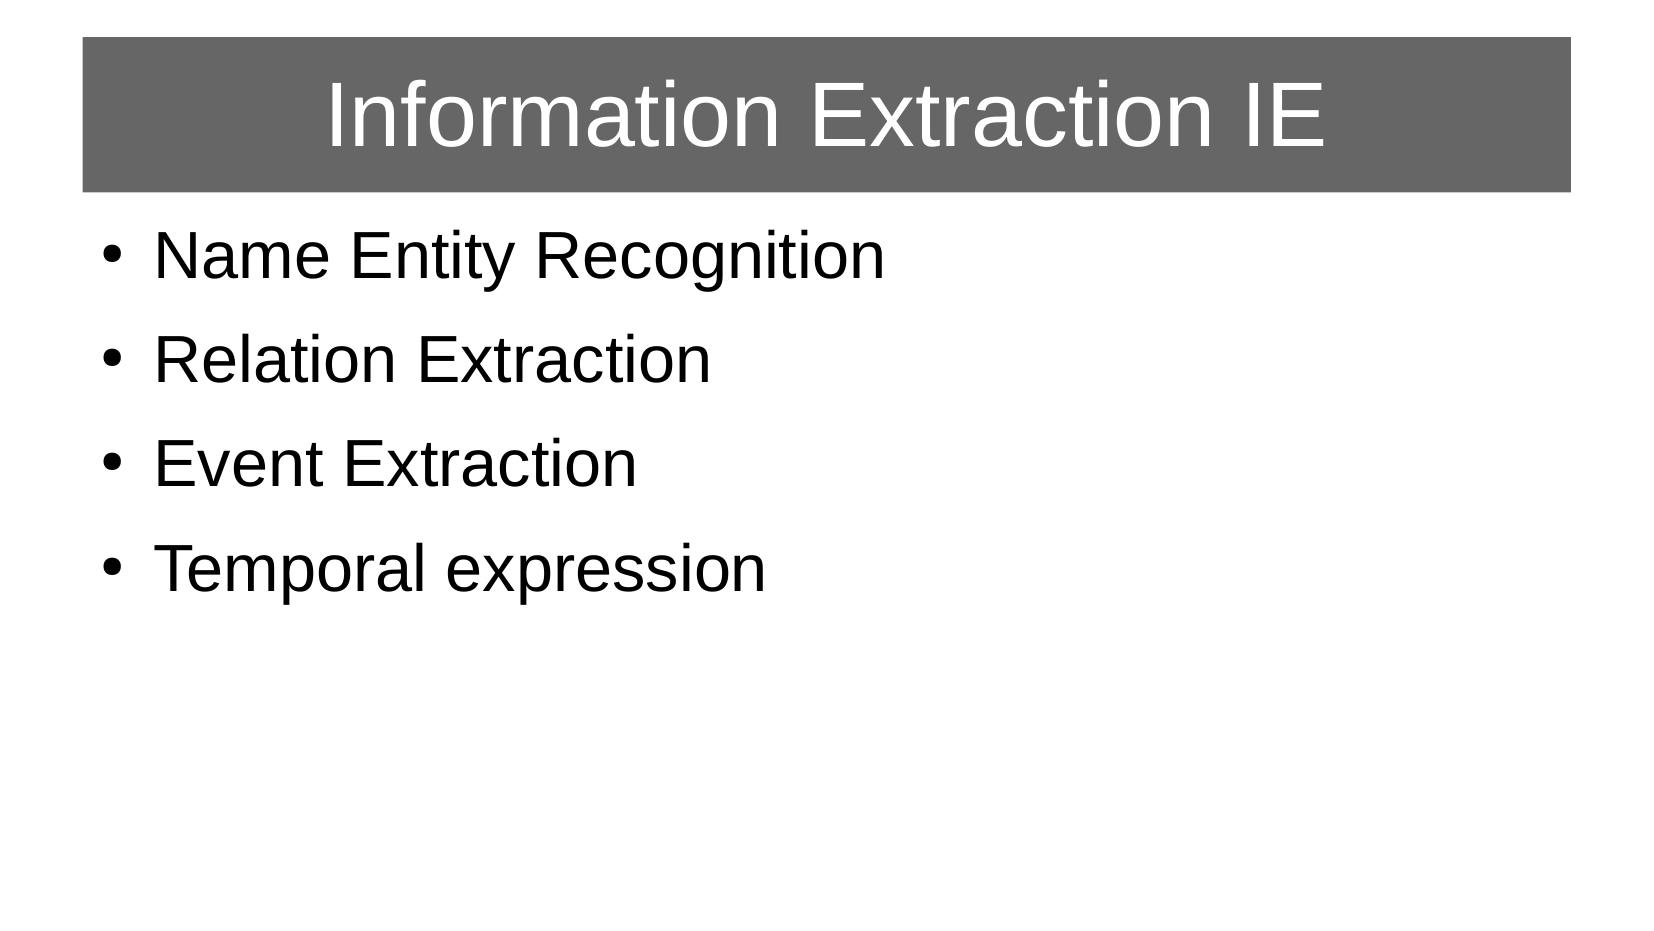

# Information Extraction IE
Name Entity Recognition
Relation Extraction
Event Extraction
Temporal expression